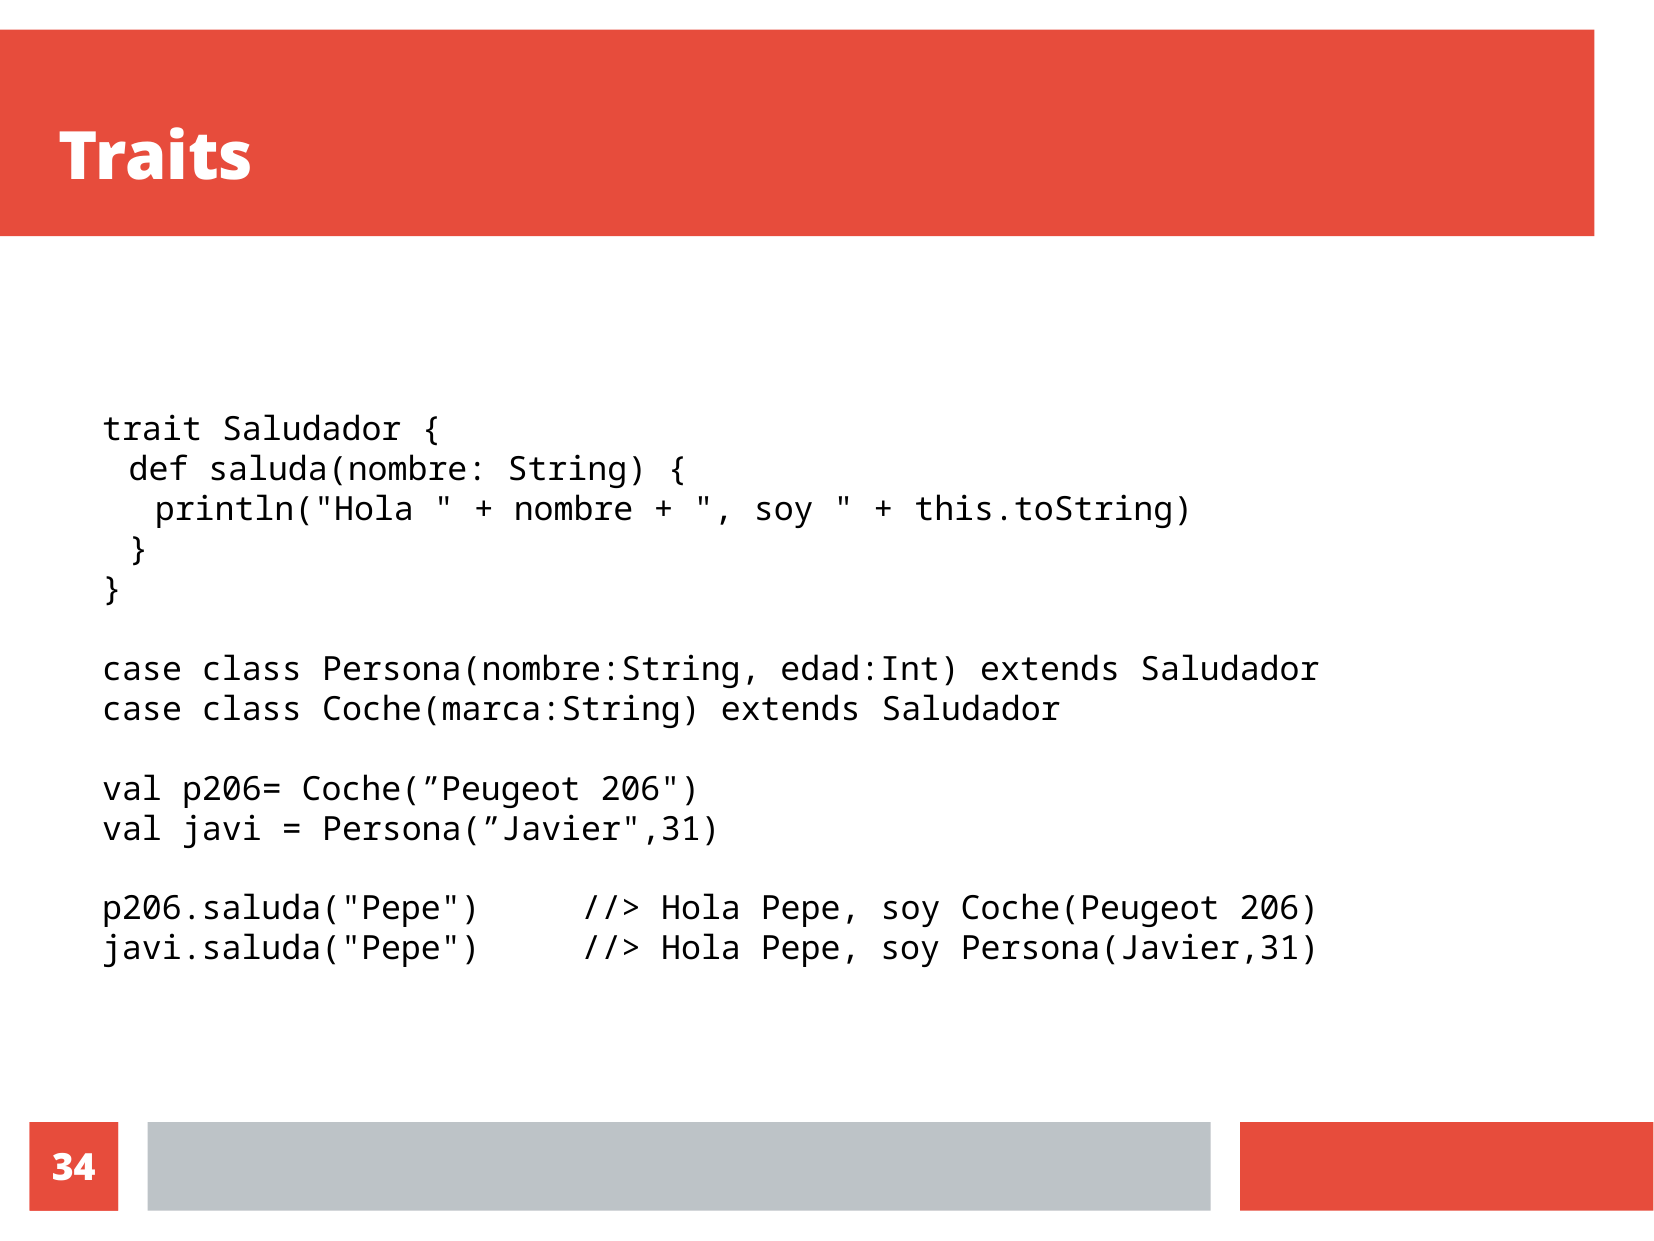

# Traits
trait Saludador {
def saluda(nombre: String) {
println("Hola " + nombre + ", soy " + this.toString)
}
}
case class Persona(nombre:String, edad:Int) extends Saludador
case class Coche(marca:String) extends Saludador
val p206= Coche(”Peugeot 206")
val javi = Persona(”Javier",31)
p206.saluda("Pepe")	//> Hola Pepe, soy Coche(Peugeot 206) javi.saluda("Pepe")	//> Hola Pepe, soy Persona(Javier,31)
34